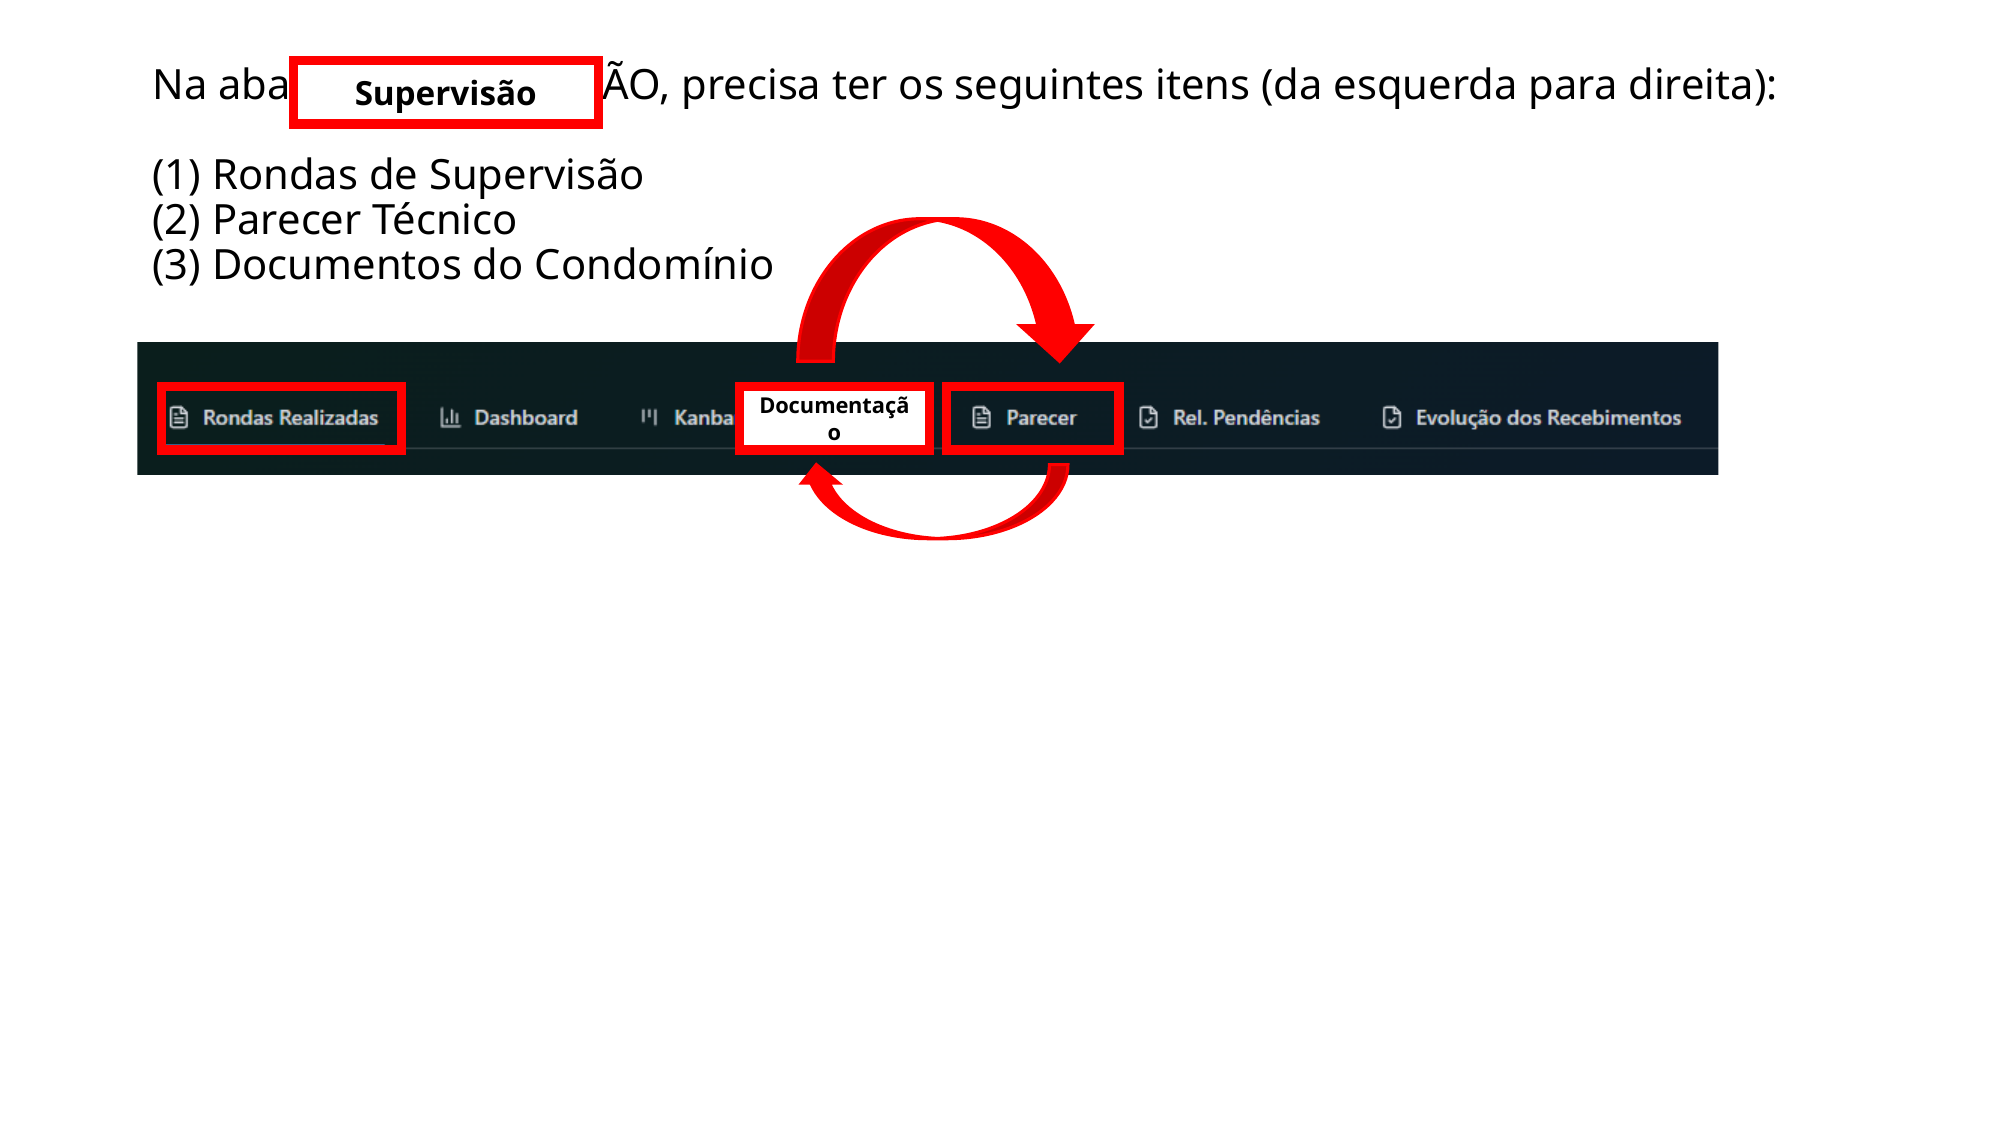

# Na aba de IMPLANTAÇÃO, precisa ter os seguintes itens (da esquerda para direita): (1) Rondas de Supervisão (2) Parecer Técnico (3) Documentos do Condomínio
Supervisão
Documentação